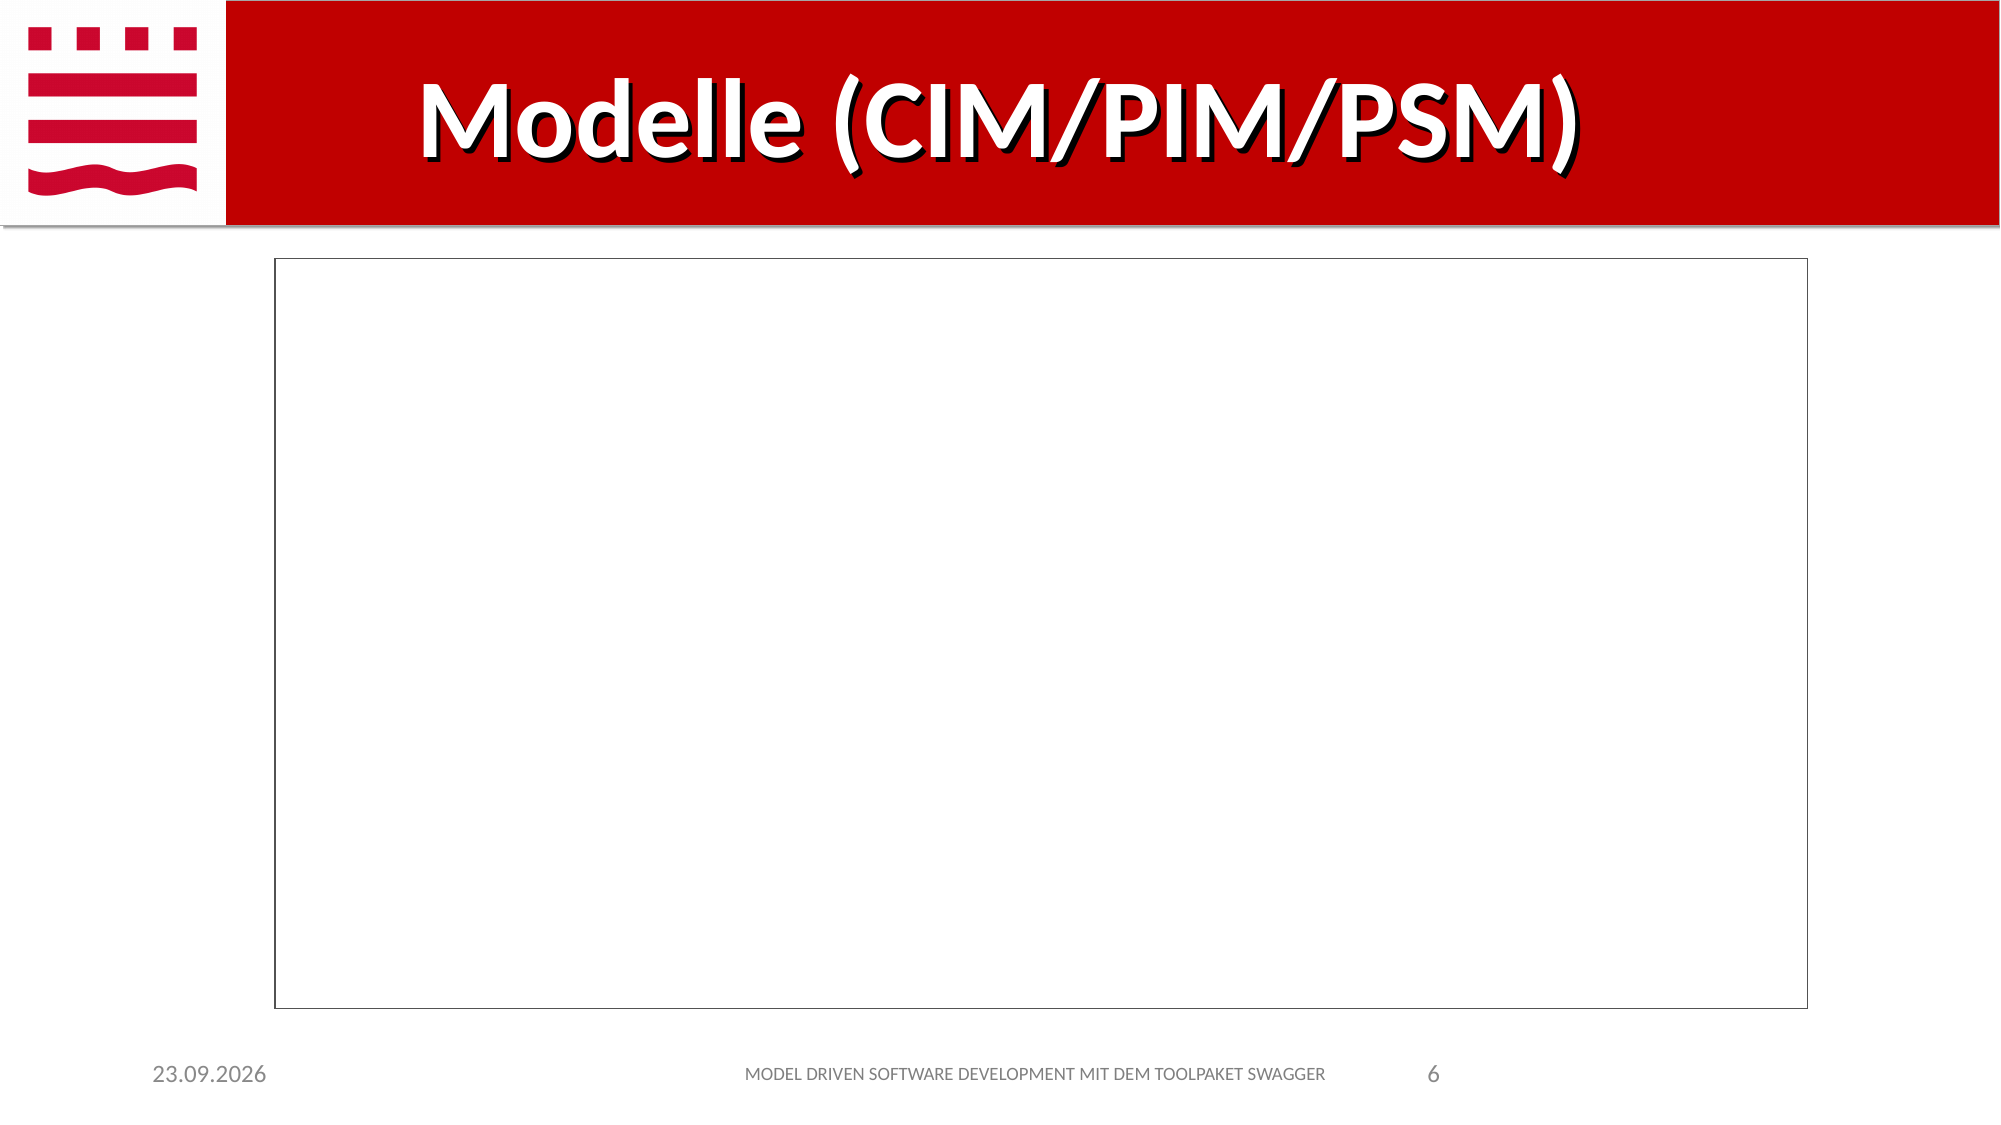

Modelle (CIM/PIM/PSM)
# “Erstellen eines Katalogs von Multi-Device Layout-Mustern”.
MODEL DRIVEN SOFTWARE DEVELOPMENT MIT DEM TOOLPAKET SWAGGER
6